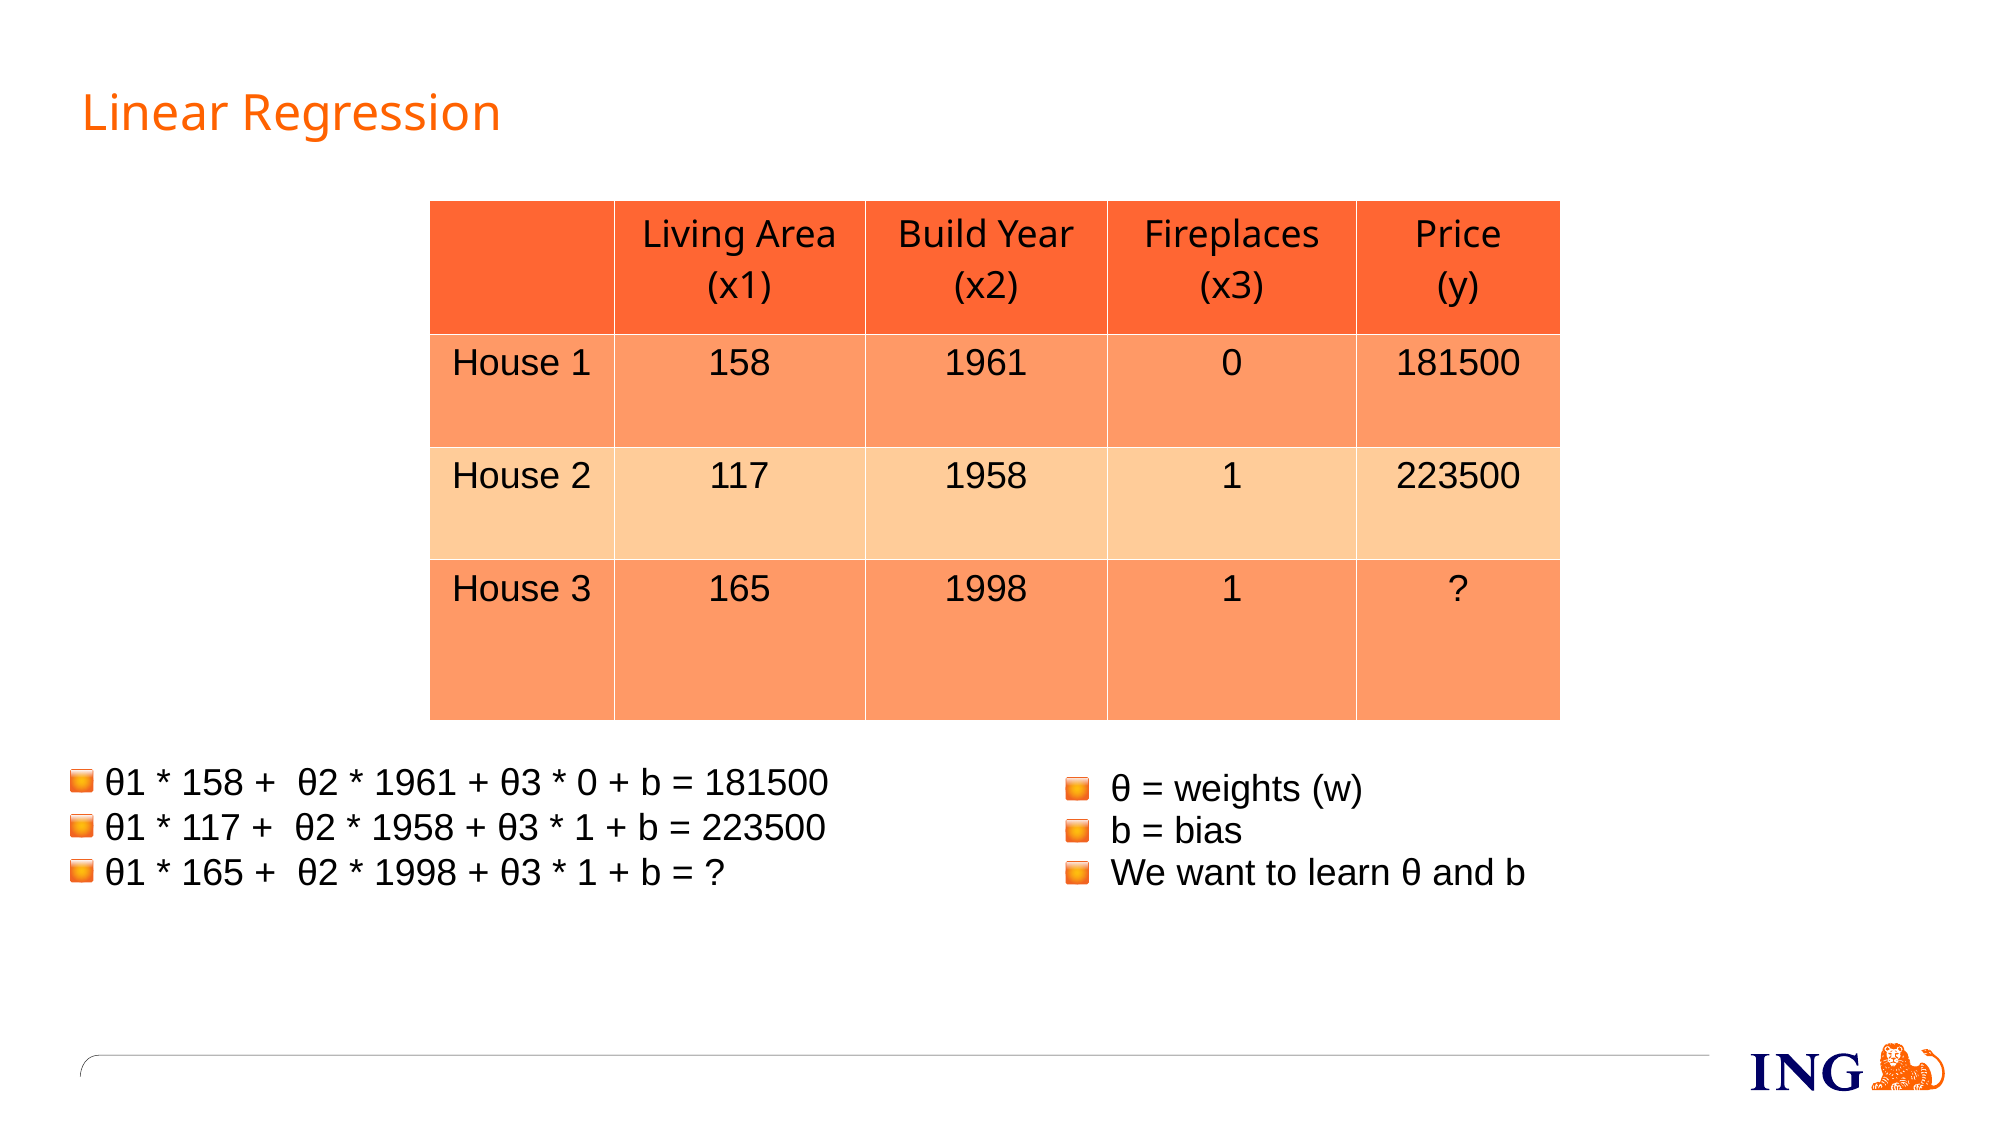

Linear Regression
| | Living Area (x1) | Build Year (x2) | Fireplaces (x3) | Price (y) |
| --- | --- | --- | --- | --- |
| House 1 | 158 | 1961 | 0 | 181500 |
| House 2 | 117 | 1958 | 1 | 223500 |
| House 3 | 165 | 1998 | 1 | ? |
 θ1 * 158 + θ2 * 1961 + θ3 * 0 + b = 181500
θ1 * 117 + θ2 * 1958 + θ3 * 1 + b = 223500
θ1 * 165 + θ2 * 1998 + θ3 * 1 + b = ?
 θ = weights (w)
 b = bias
 We want to learn θ and b